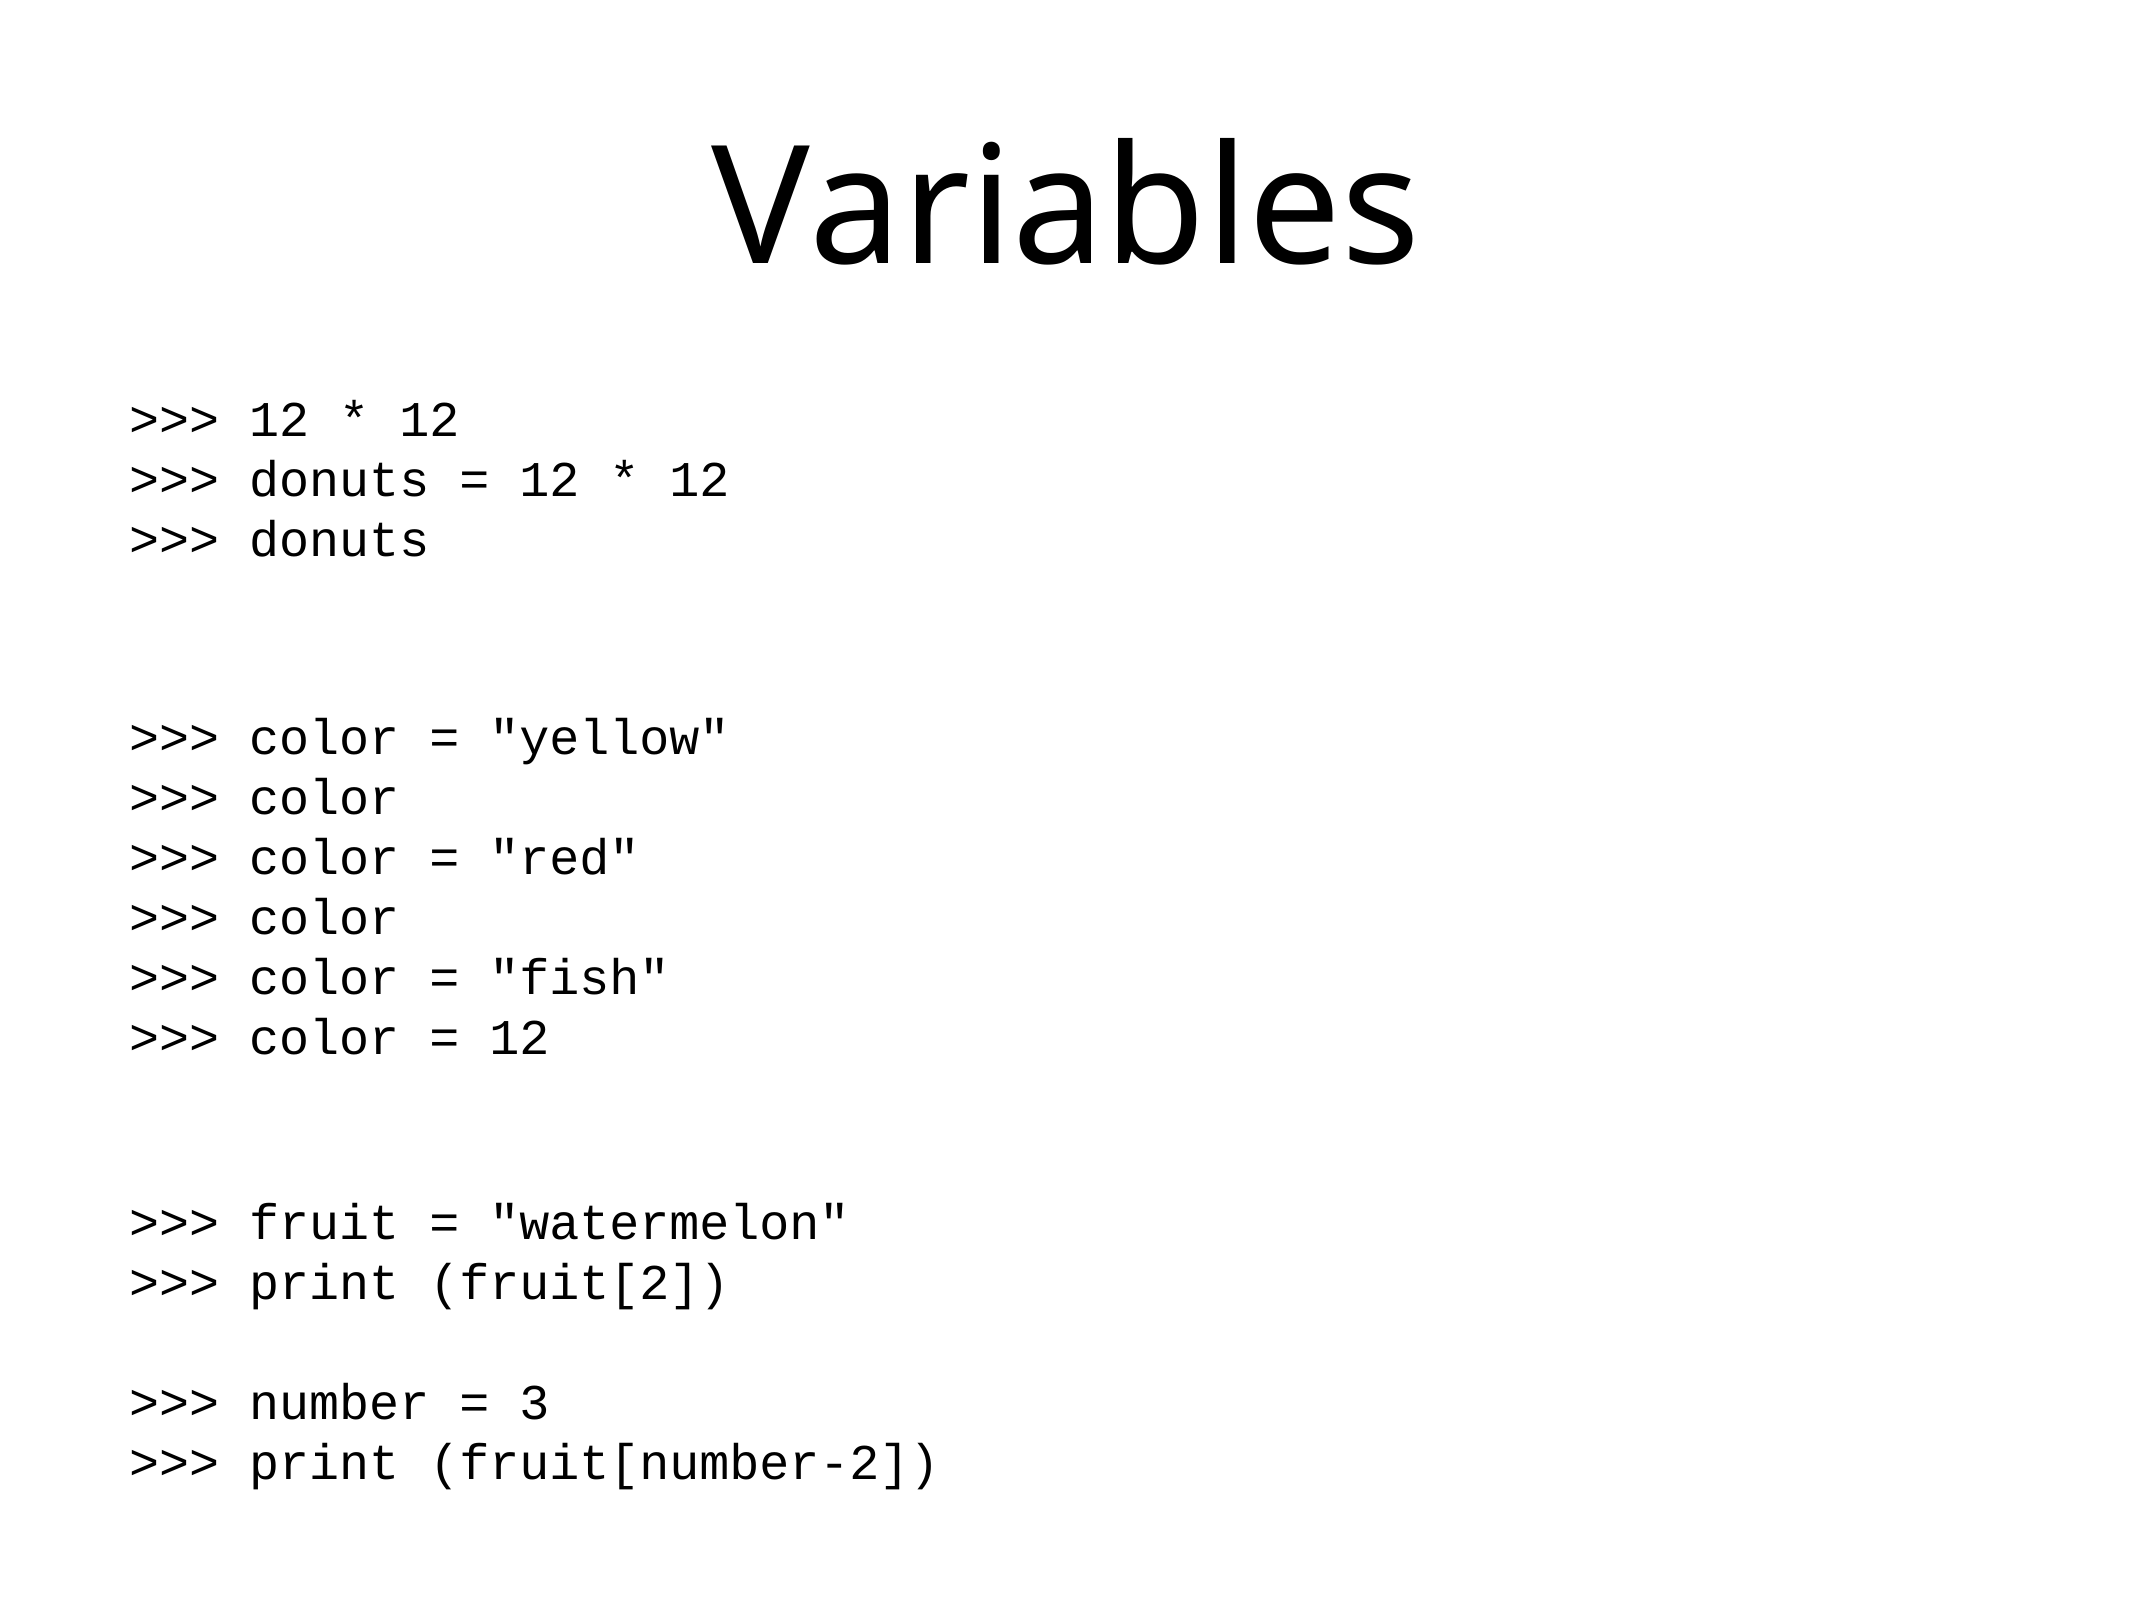

Variables
>>> 12 * 12
>>> donuts = 12 * 12
>>> donuts
>>> color = "yellow"
>>> color
>>> color = "red"
>>> color
>>> color = "fish"
>>> color = 12
>>> fruit = "watermelon"
>>> print (fruit[2])
>>> number = 3
>>> print (fruit[number-2])